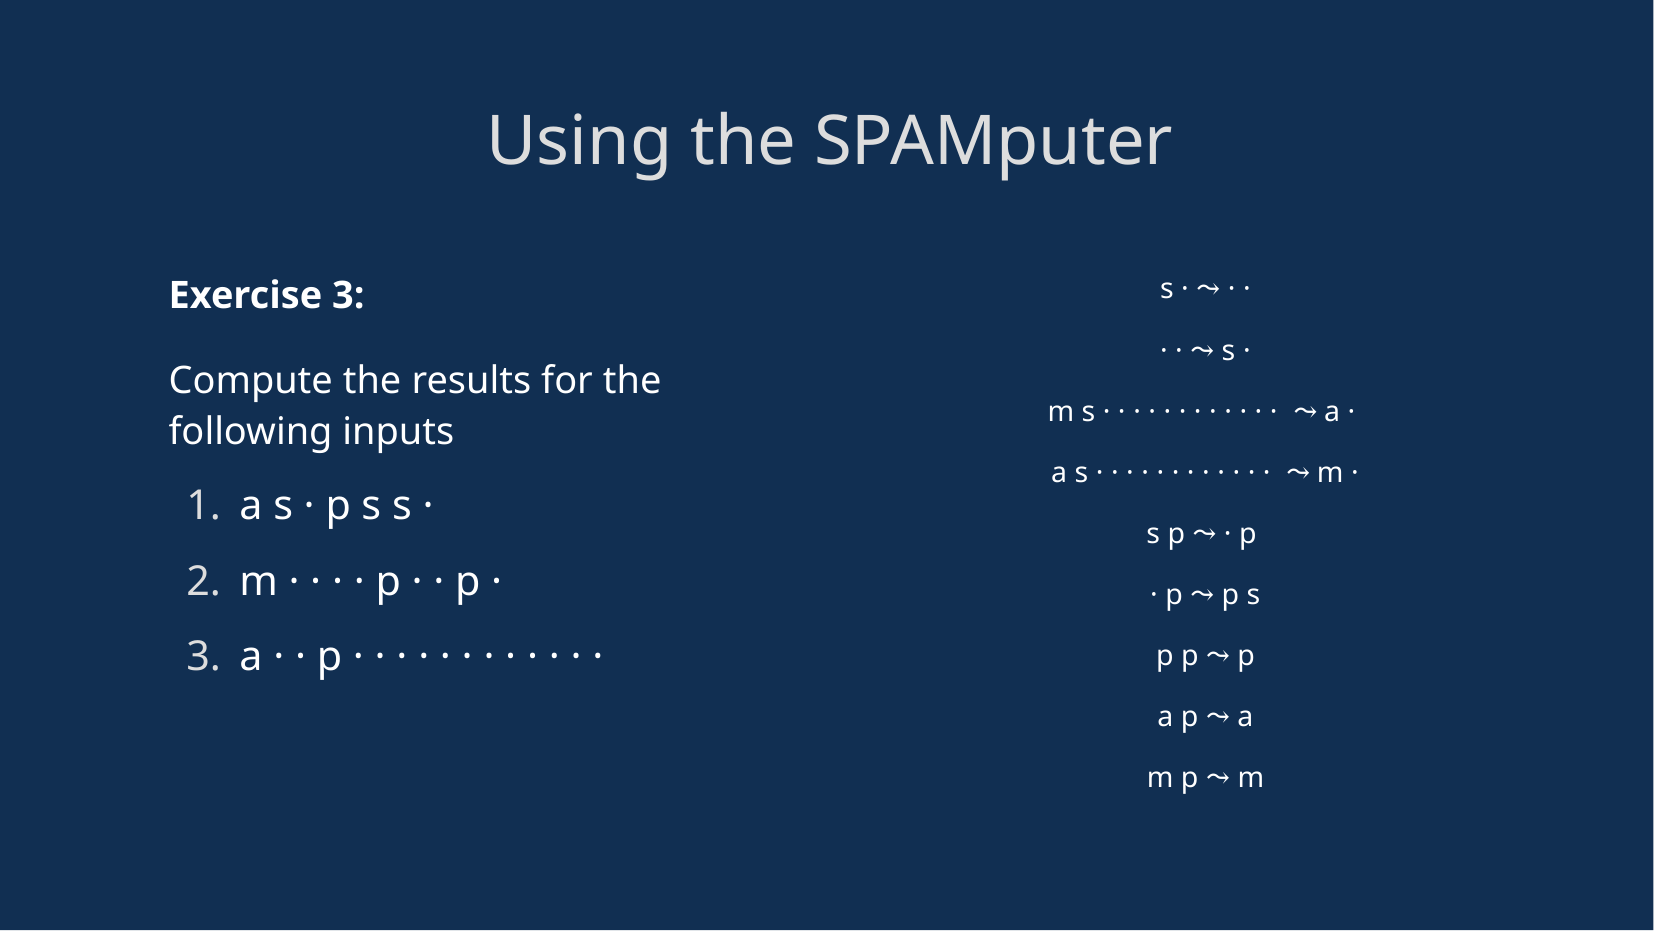

# Using the SPAMputer
Exercise 3:
Compute the results for the following inputs
a s · p s s ·
m · · · · p · · p ·
a · · p · · · · · · · · · · · ·
s · ⤳ · ·
· · ⤳ s ·
m s · · · · · · · · · · · · ⤳ a ·
a s · · · · · · · · · · · · ⤳ m ·
s p ⤳ · p
· p ⤳ p s
p p ⤳ p
a p ⤳ a
m p ⤳ m